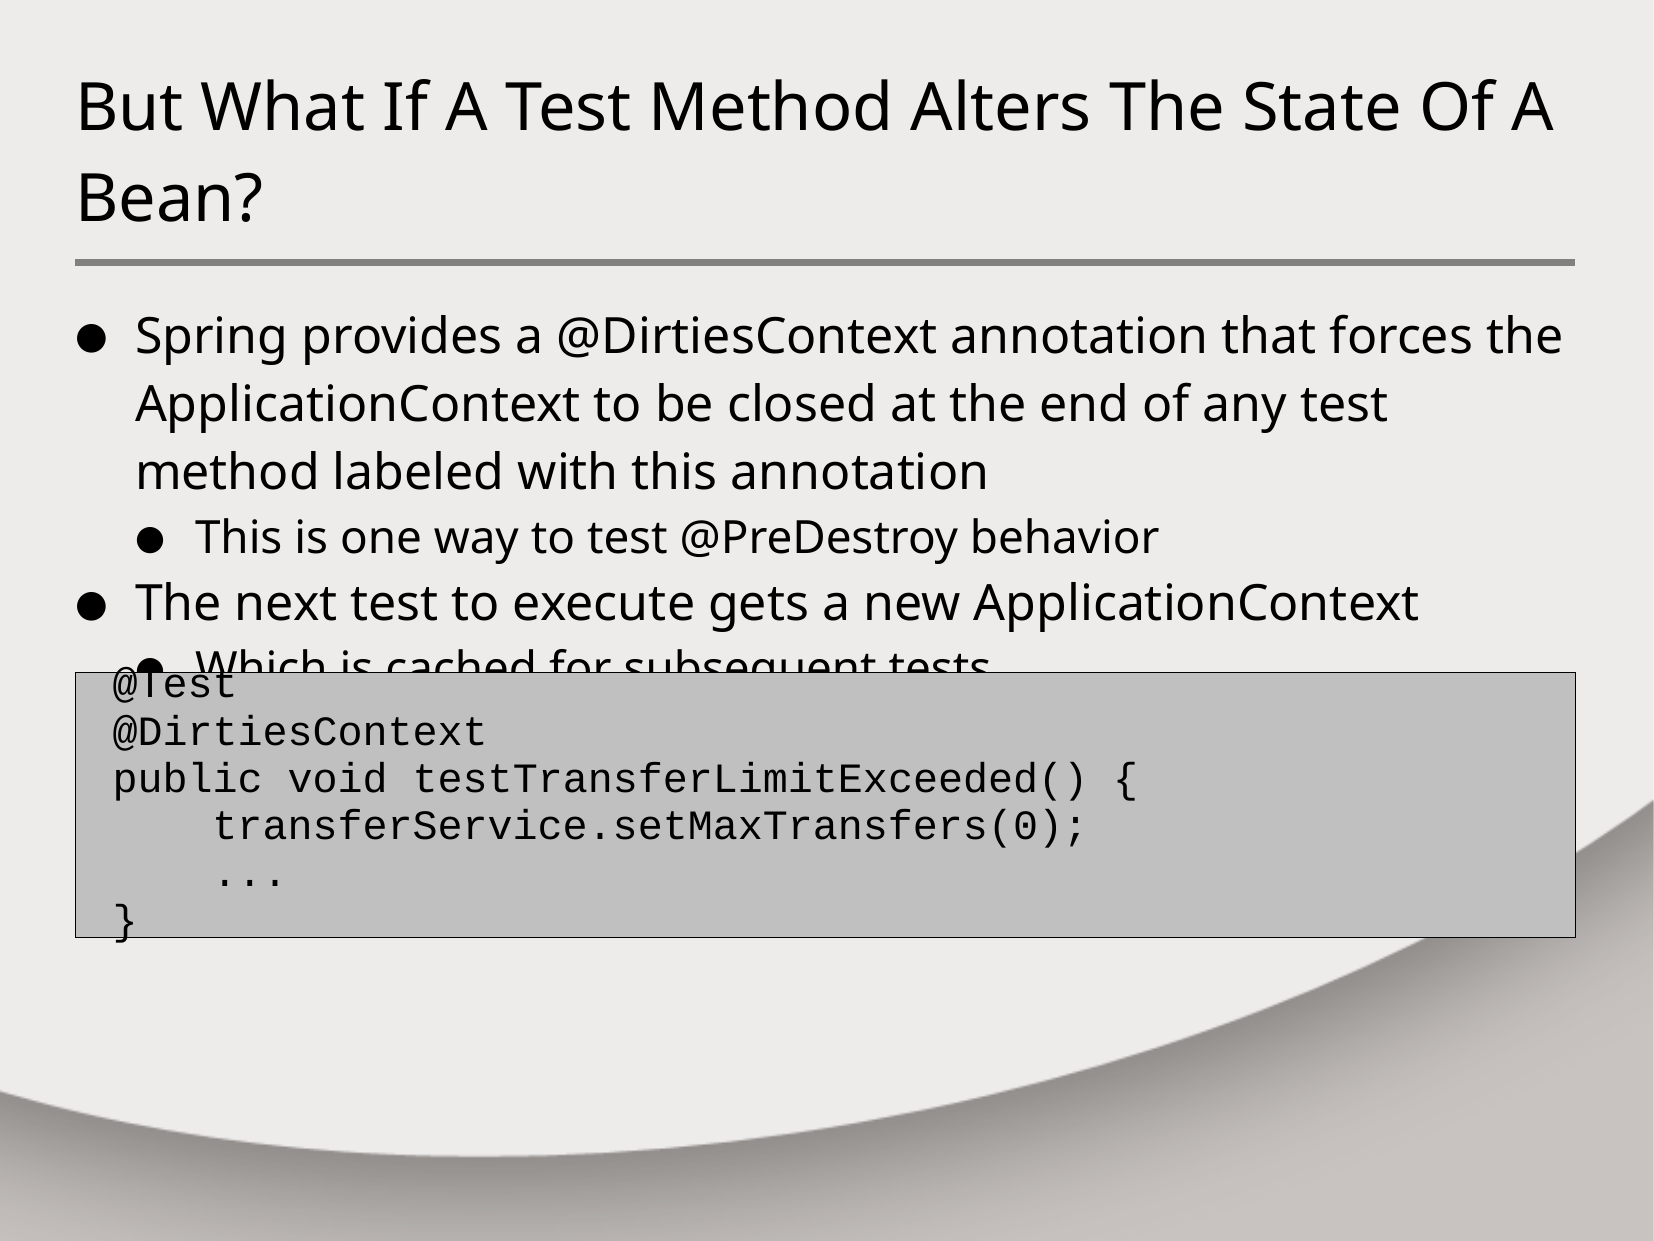

# But What If A Test Method Alters The State Of A Bean?
Spring provides a @DirtiesContext annotation that forces the ApplicationContext to be closed at the end of any test method labeled with this annotation
This is one way to test @PreDestroy behavior
The next test to execute gets a new ApplicationContext
Which is cached for subsequent tests
@Test
@DirtiesContext
public void testTransferLimitExceeded() {
 transferService.setMaxTransfers(0);
 ...
}